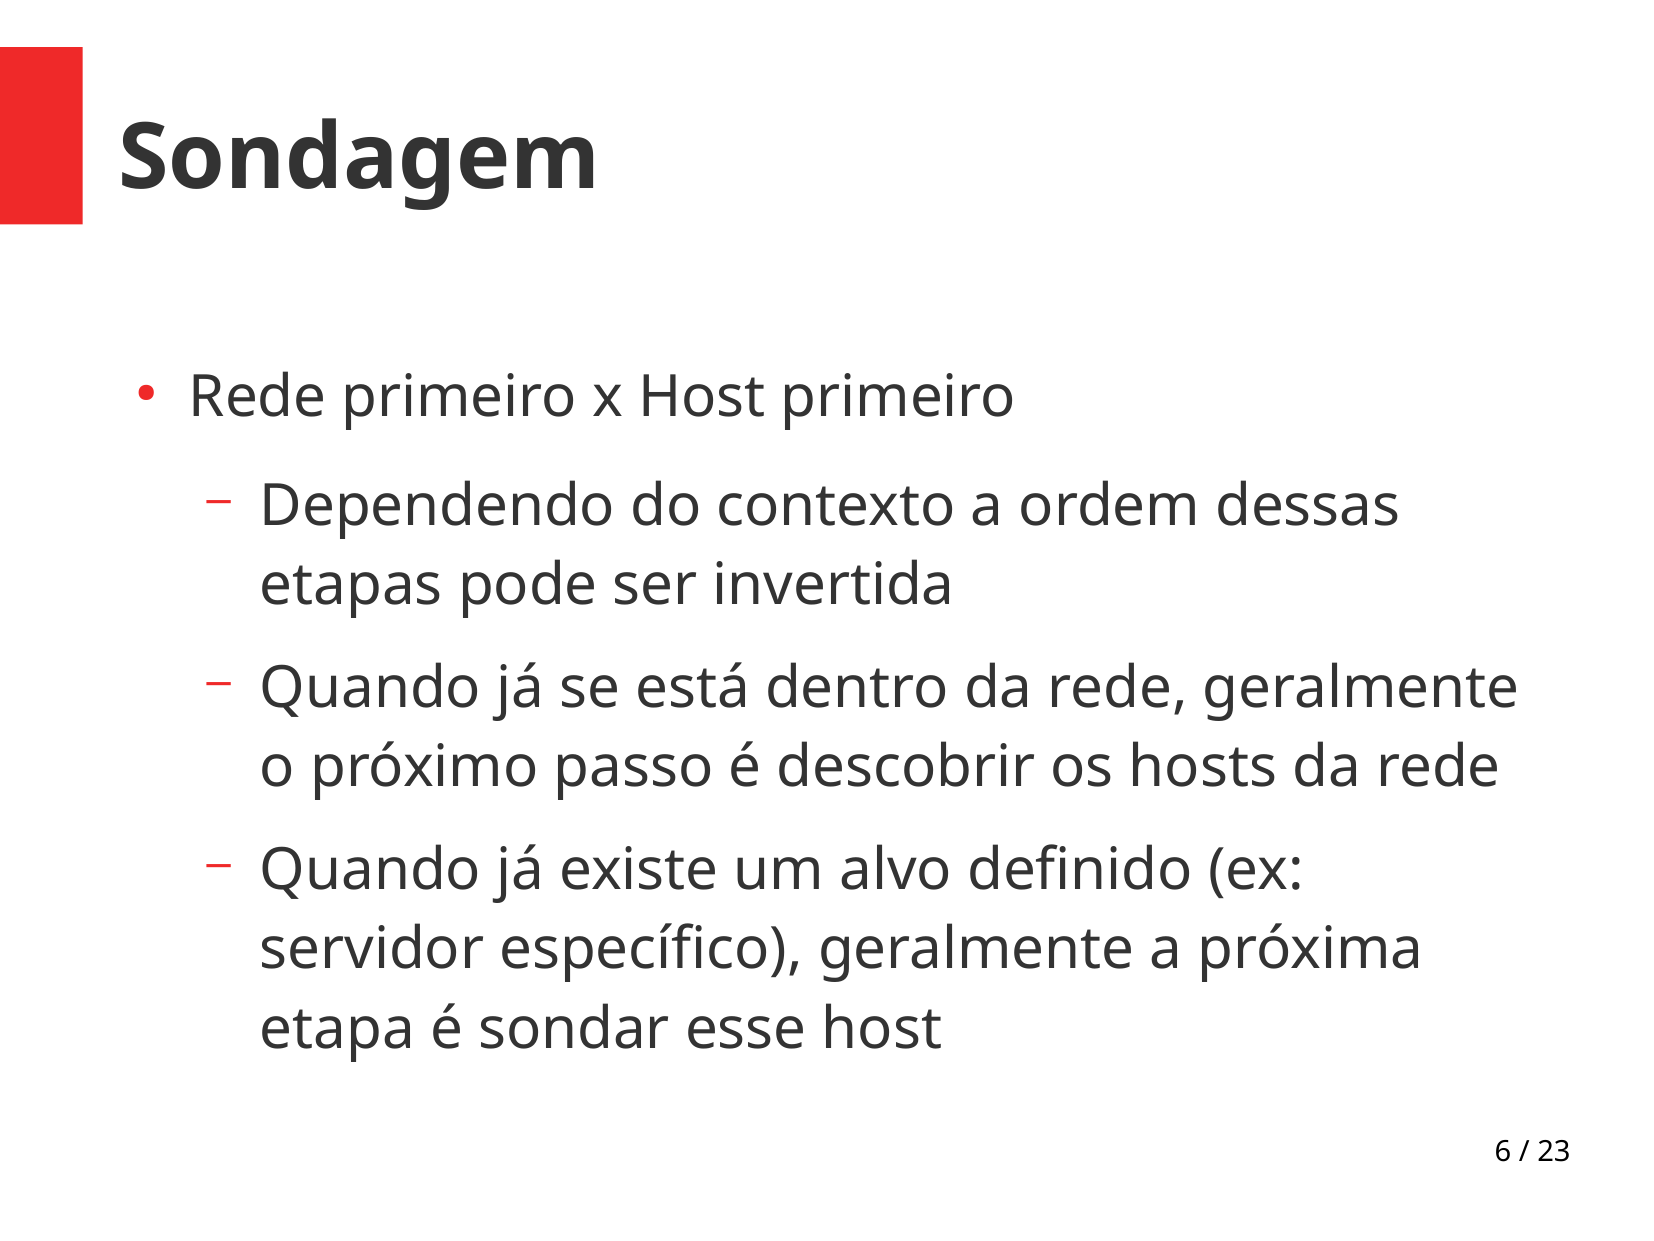

# Sondagem
Rede primeiro x Host primeiro
Dependendo do contexto a ordem dessas etapas pode ser invertida
Quando já se está dentro da rede, geralmente o próximo passo é descobrir os hosts da rede
Quando já existe um alvo definido (ex: servidor específico), geralmente a próxima etapa é sondar esse host
6